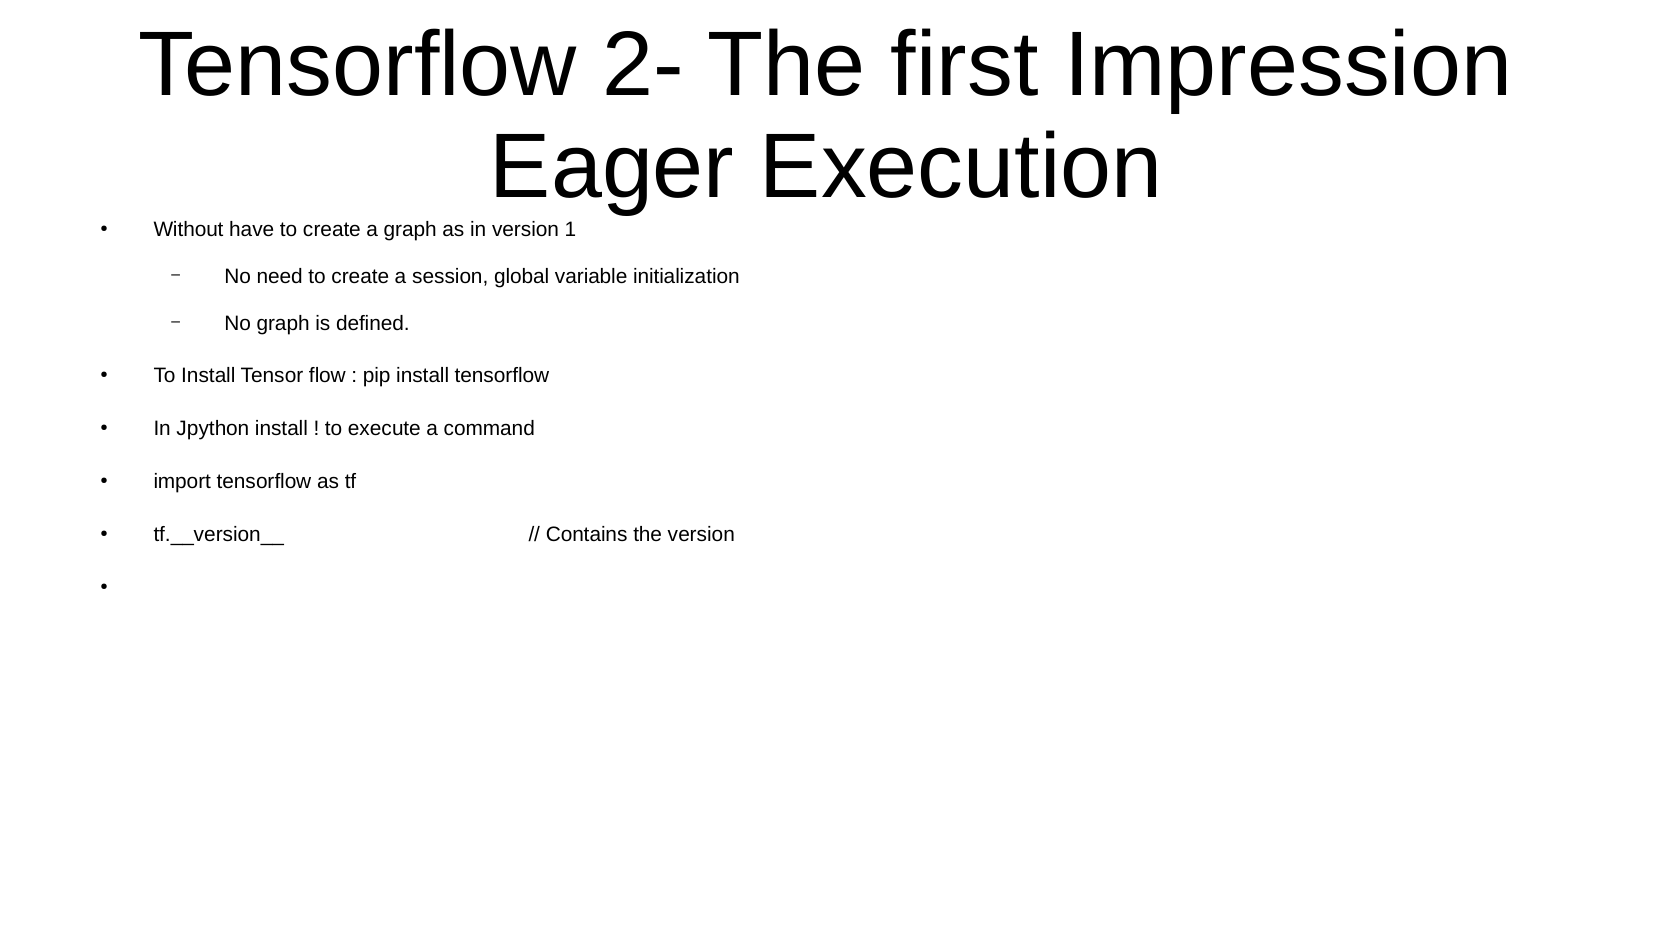

# Tensorflow 2- The first Impression Eager Execution
Without have to create a graph as in version 1
No need to create a session, global variable initialization
No graph is defined.
To Install Tensor flow : pip install tensorflow
In Jpython install ! to execute a command
import tensorflow as tf
tf.__version__				// Contains the version